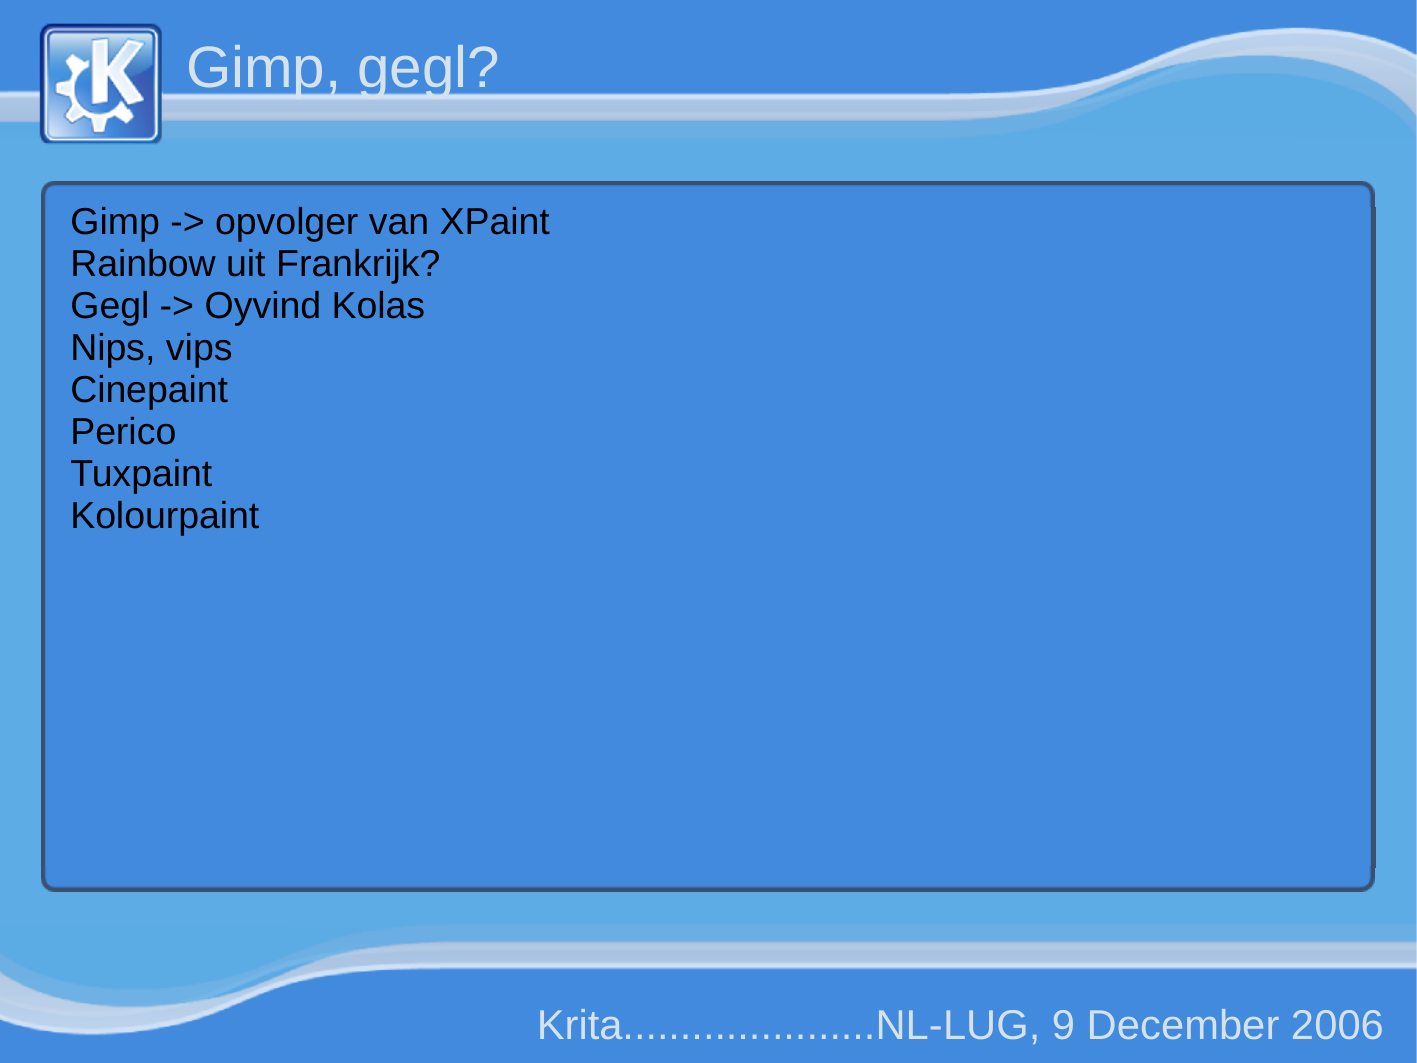

Gimp, gegl?
Gimp -> opvolger van XPaint
Rainbow uit Frankrijk?
Gegl -> Oyvind Kolas
Nips, vips
Cinepaint
Perico
Tuxpaint
Kolourpaint